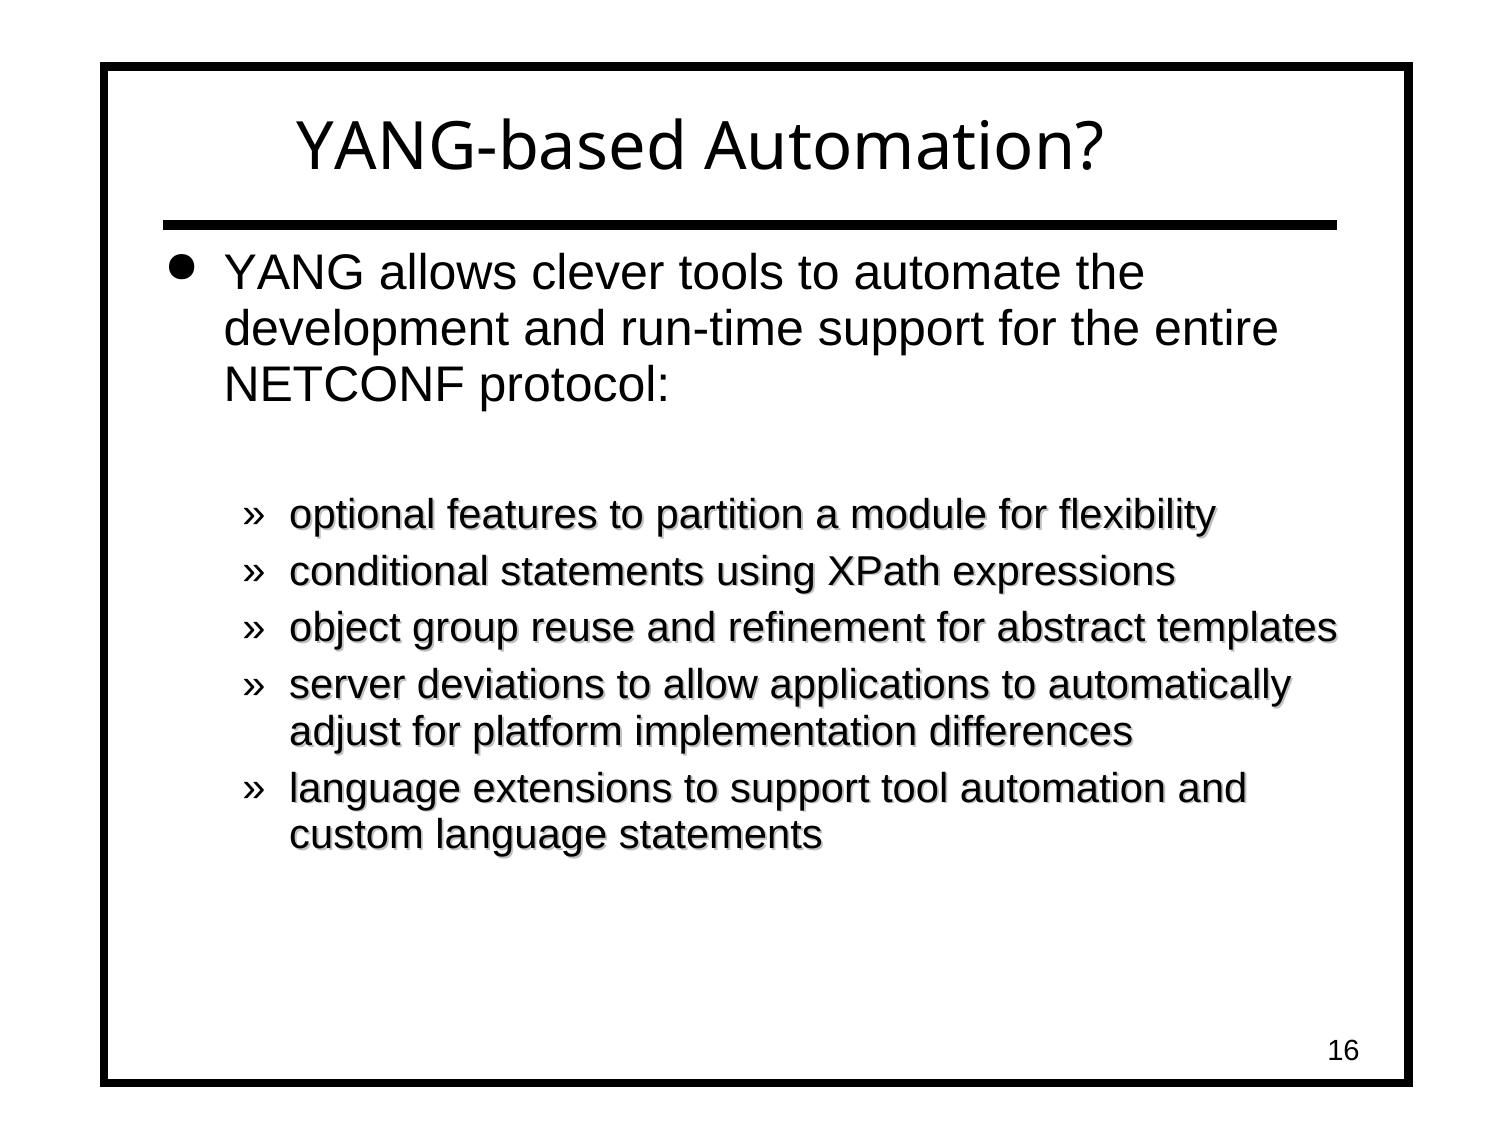

# YANG-based Automation?
YANG allows clever tools to automate the development and run-time support for the entire NETCONF protocol:
optional features to partition a module for flexibility
conditional statements using XPath expressions
object group reuse and refinement for abstract templates
server deviations to allow applications to automatically adjust for platform implementation differences
language extensions to support tool automation and custom language statements
16